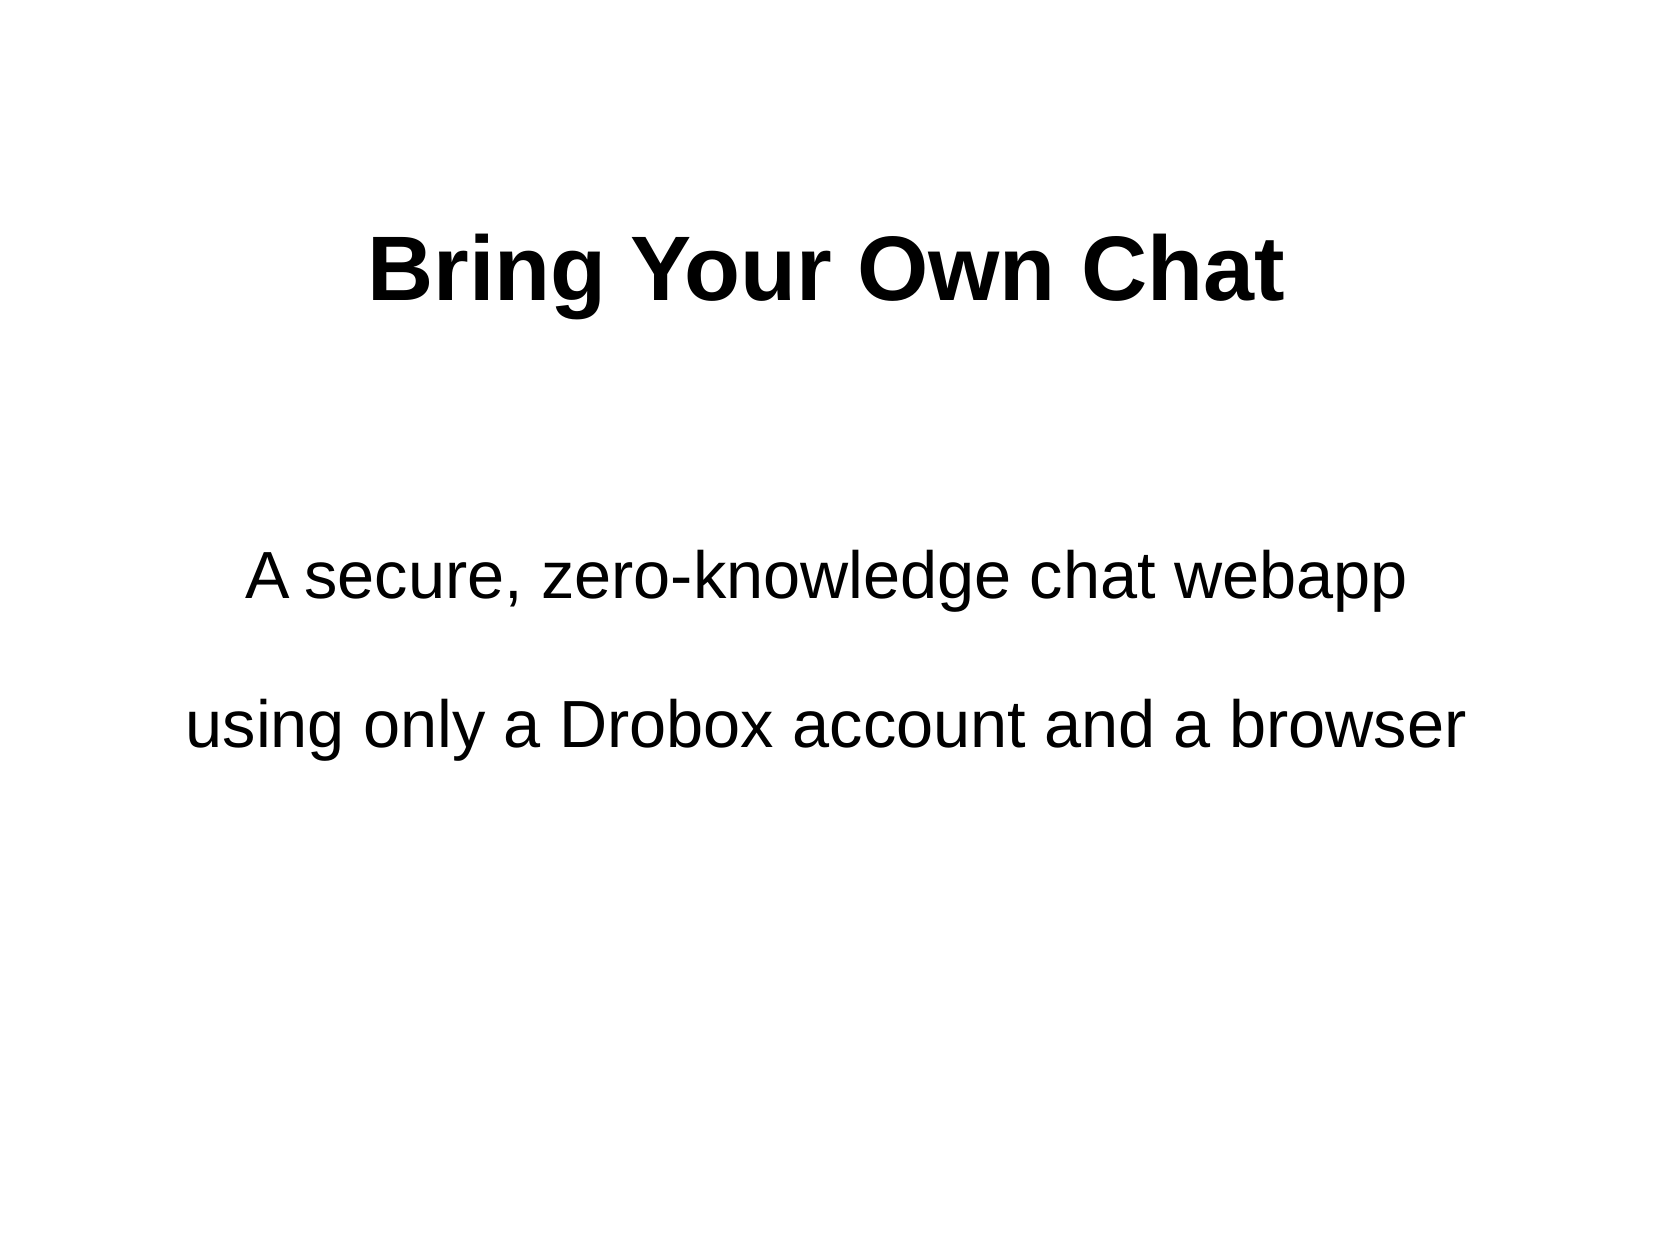

# Bring Your Own Chat
A secure, zero-knowledge chat webapp
using only a Drobox account and a browser